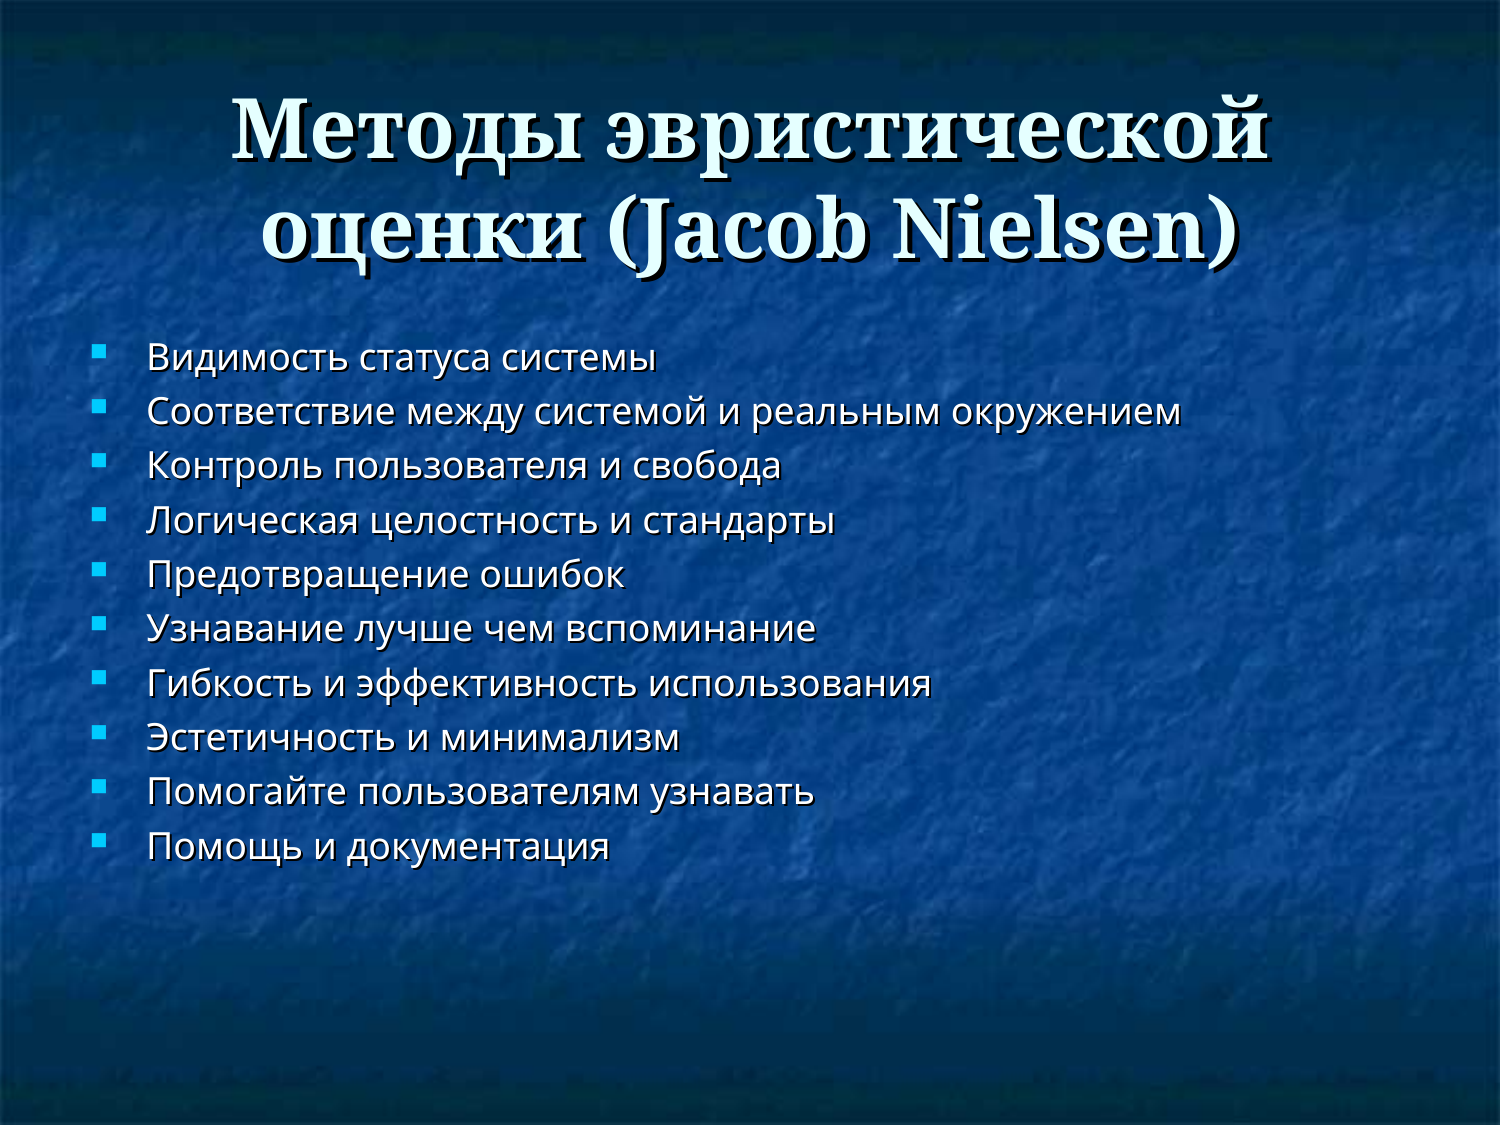

# Методы эвристической оценки (Jacob Nielsen)
Видимость статуса системы
Соответствие между системой и реальным окружением
Контроль пользователя и свобода
Логическая целостность и стандарты
Предотвращение ошибок
Узнавание лучше чем вспоминание
Гибкость и эффективность использования
Эстетичность и минимализм
Помогайте пользователям узнавать
Помощь и документация